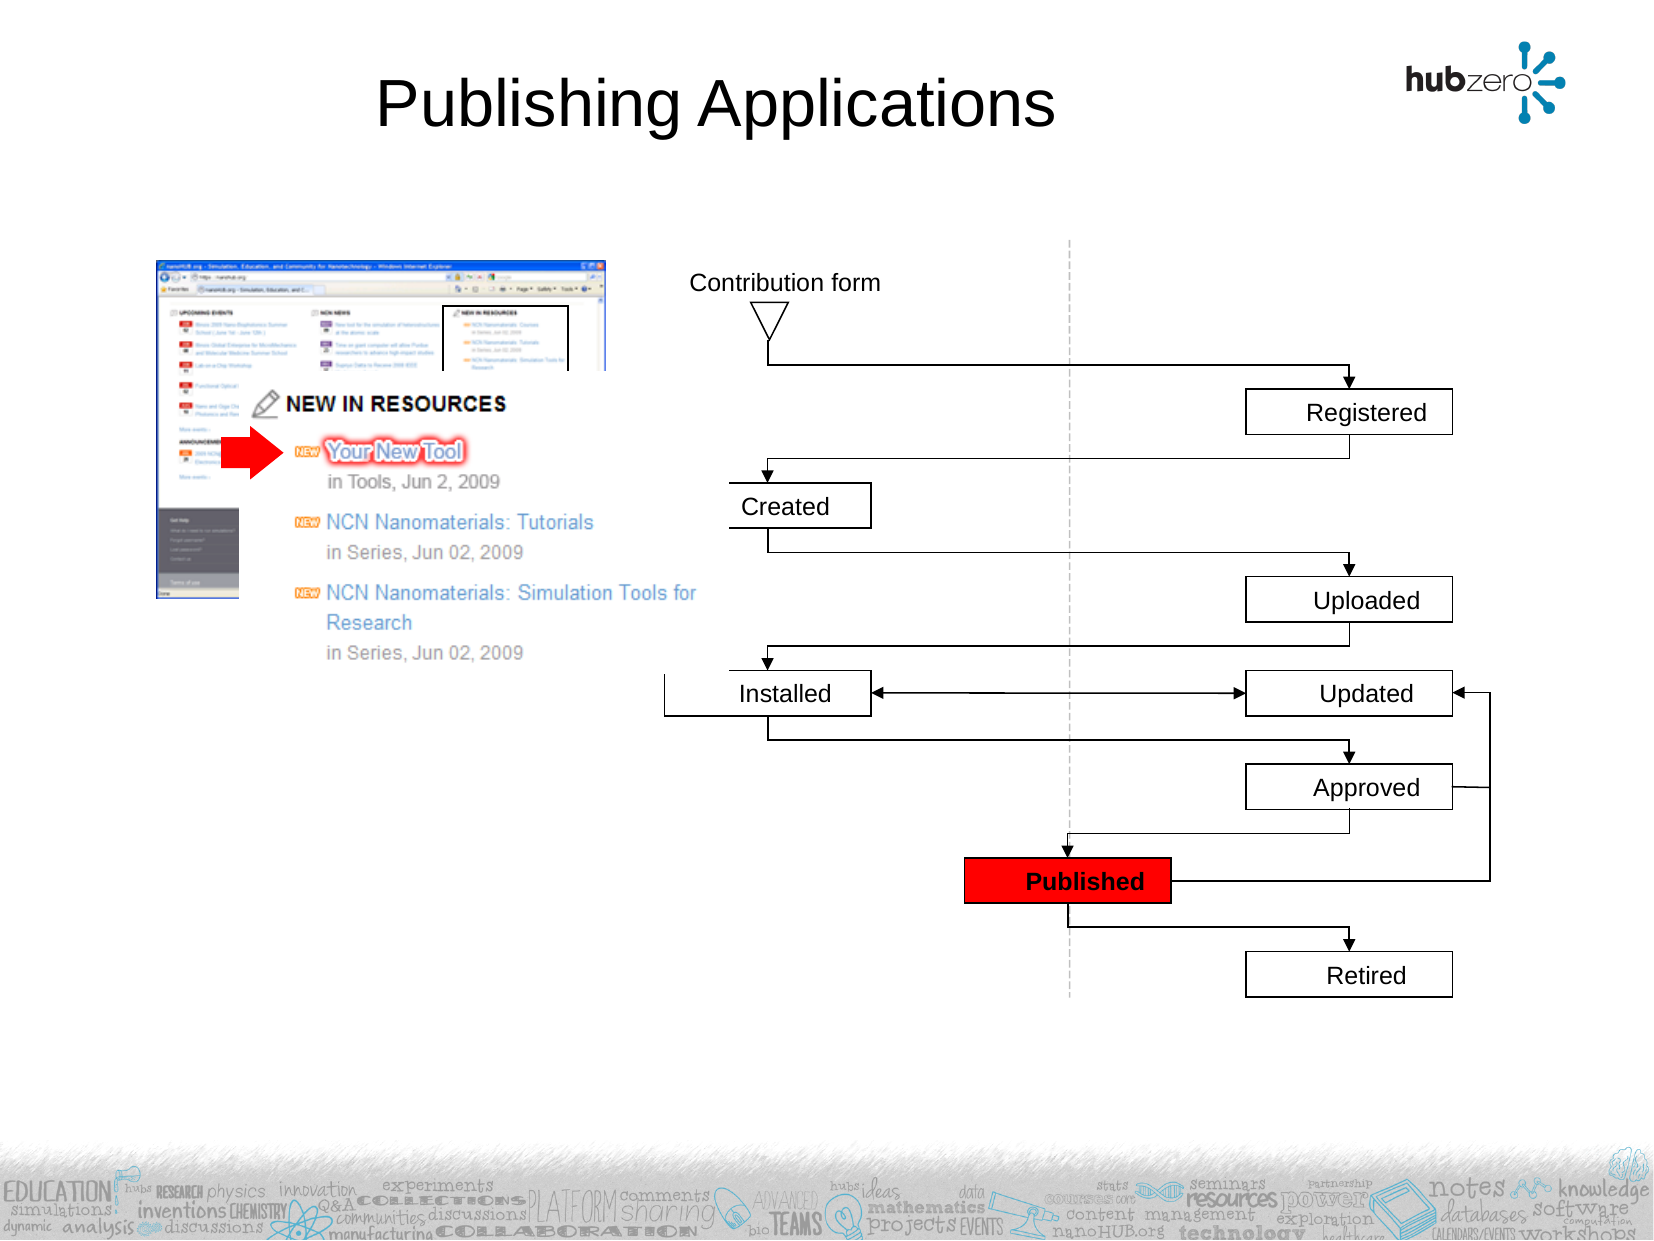

# Publishing Applications
Contribution form
Registered
Created
Uploaded
Installed
Updated
Approved
Published
Retired